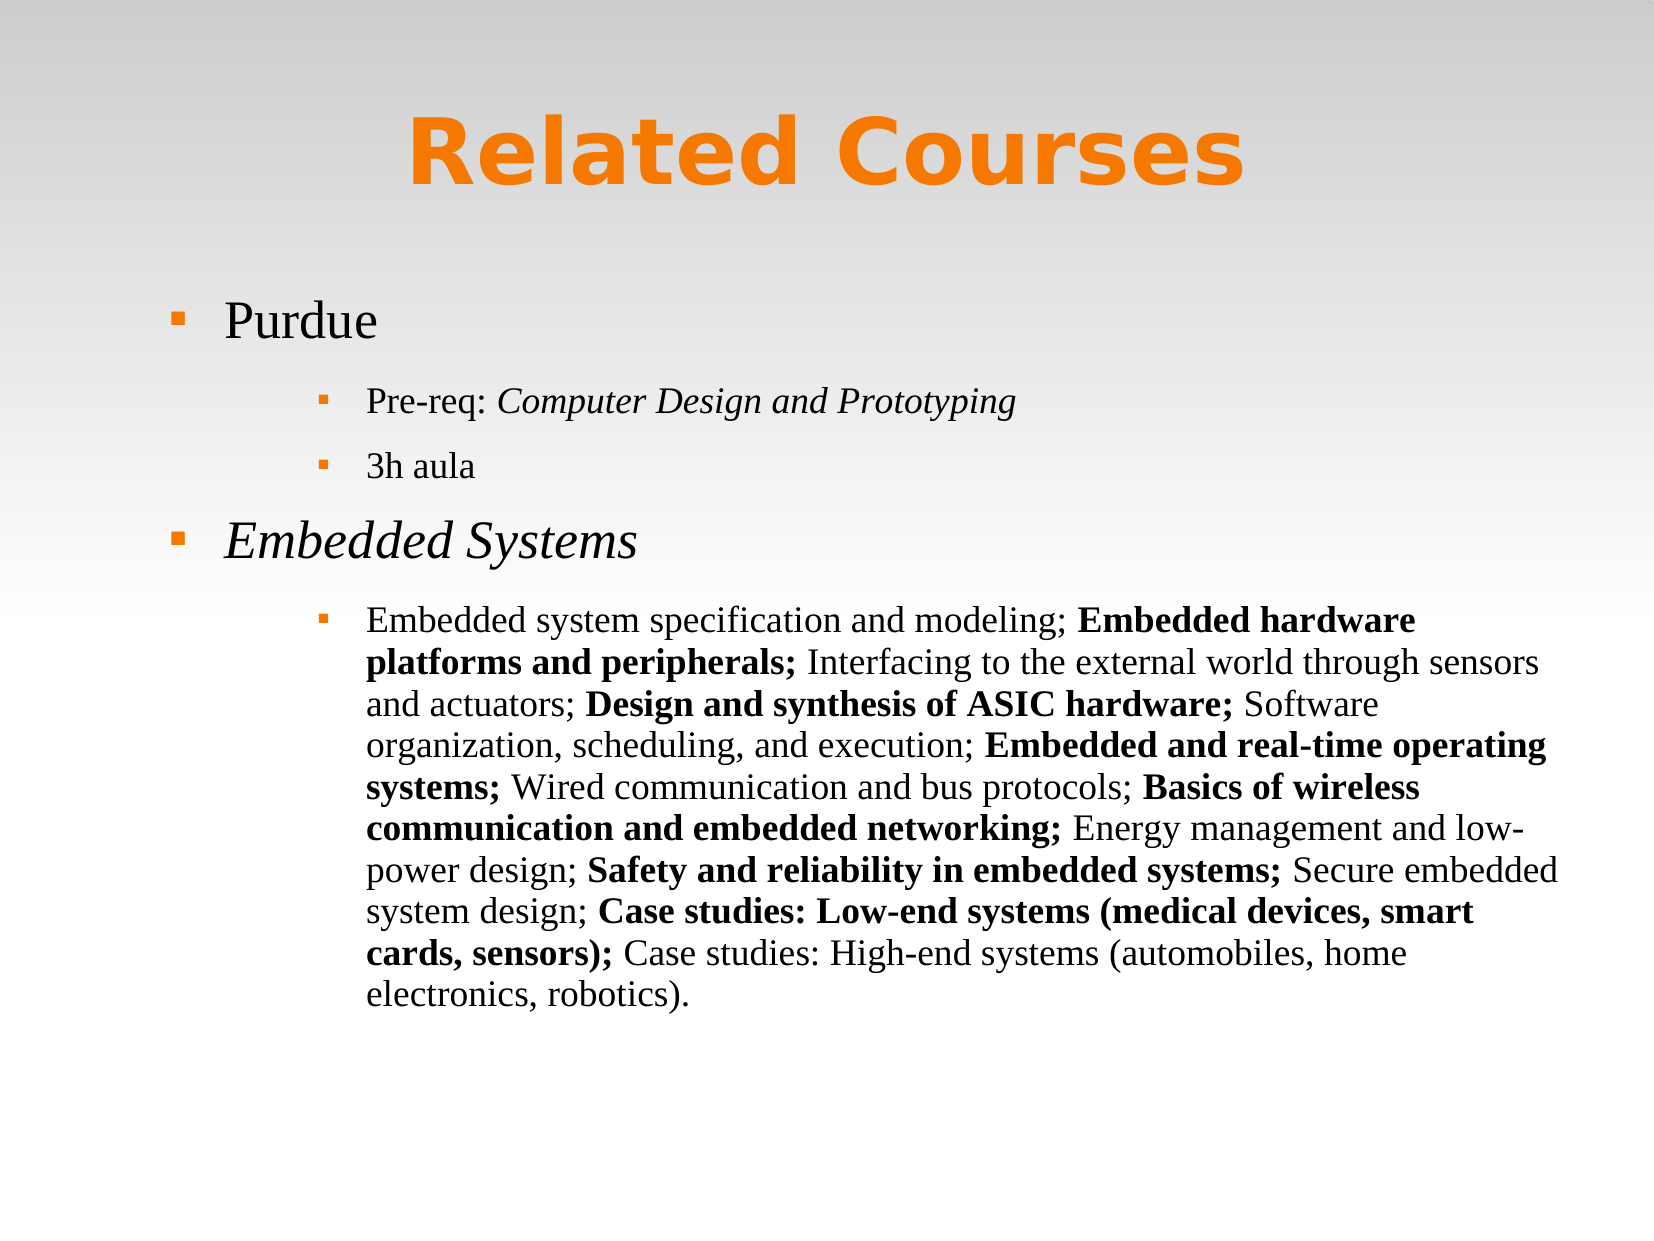

# Related Courses
Purdue
Pre-req: Computer Design and Prototyping
3h aula
Embedded Systems
Embedded system specification and modeling; Embedded hardware platforms and peripherals; Interfacing to the external world through sensors and actuators; Design and synthesis of ASIC hardware; Software organization, scheduling, and execution; Embedded and real-time operating systems; Wired communication and bus protocols; Basics of wireless communication and embedded networking; Energy management and low-power design; Safety and reliability in embedded systems; Secure embedded system design; Case studies: Low-end systems (medical devices, smart cards, sensors); Case studies: High-end systems (automobiles, home electronics, robotics).